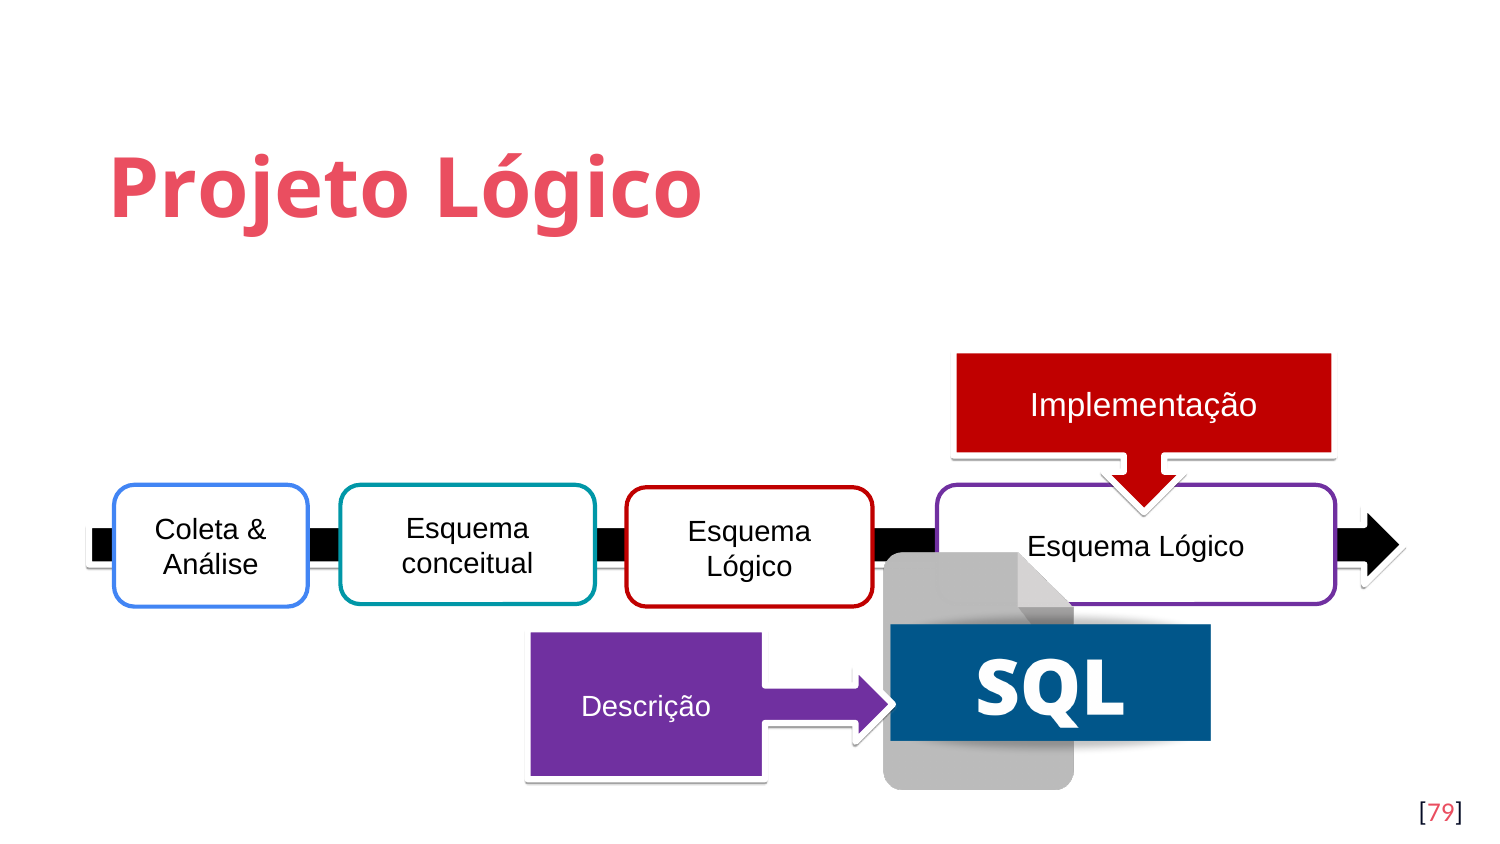

Projeto Lógico
Implementação
Coleta & Análise
Esquema conceitual
Esquema Lógico
Esquema Lógico
Descrição